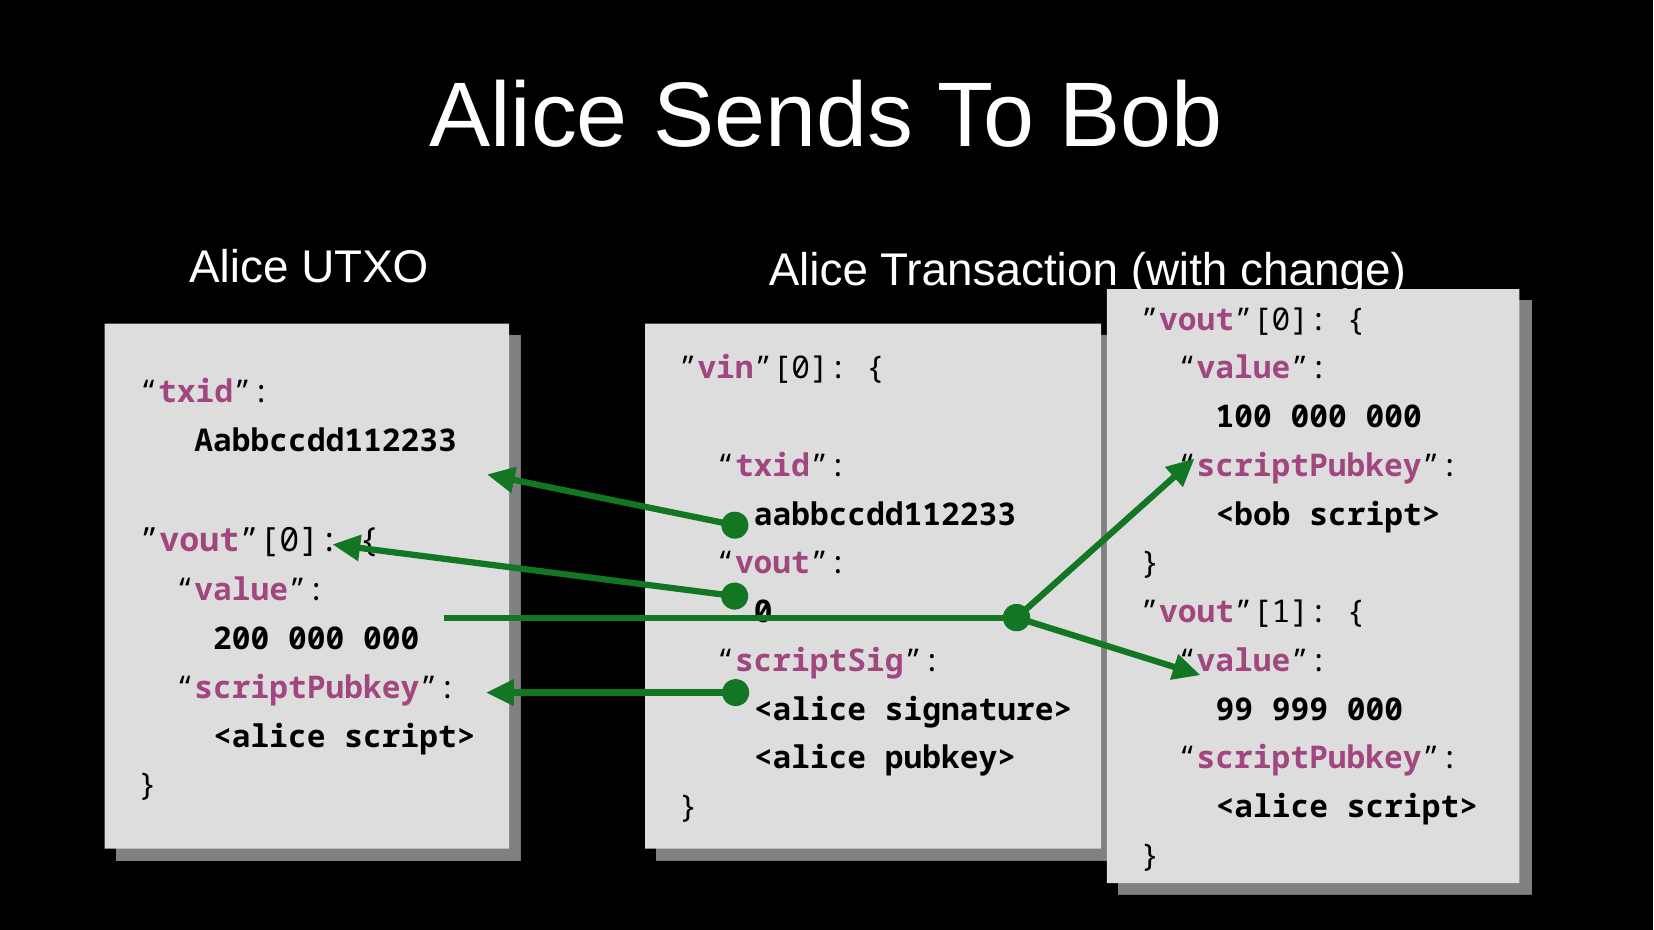

# Alice Sends To Bob
Alice UTXO
Alice Transaction (with change)
 ”vout”[0]: {
 “value”:
 100 000 000
 “scriptPubkey”:
 <bob script>
 }
 ”vout”[1]: {
 “value”:
 99 999 000
 “scriptPubkey”:
 <alice script>
 }
 “txid”:
 Aabbccdd112233
 ”vout”[0]: {
 “value”:
 200 000 000
 “scriptPubkey”:
 <alice script>
 }
 ”vin”[0]: {
 “txid”:
 aabbccdd112233
 “vout”:
 0
 “scriptSig”:
 <alice signature>
 <alice pubkey>
 }